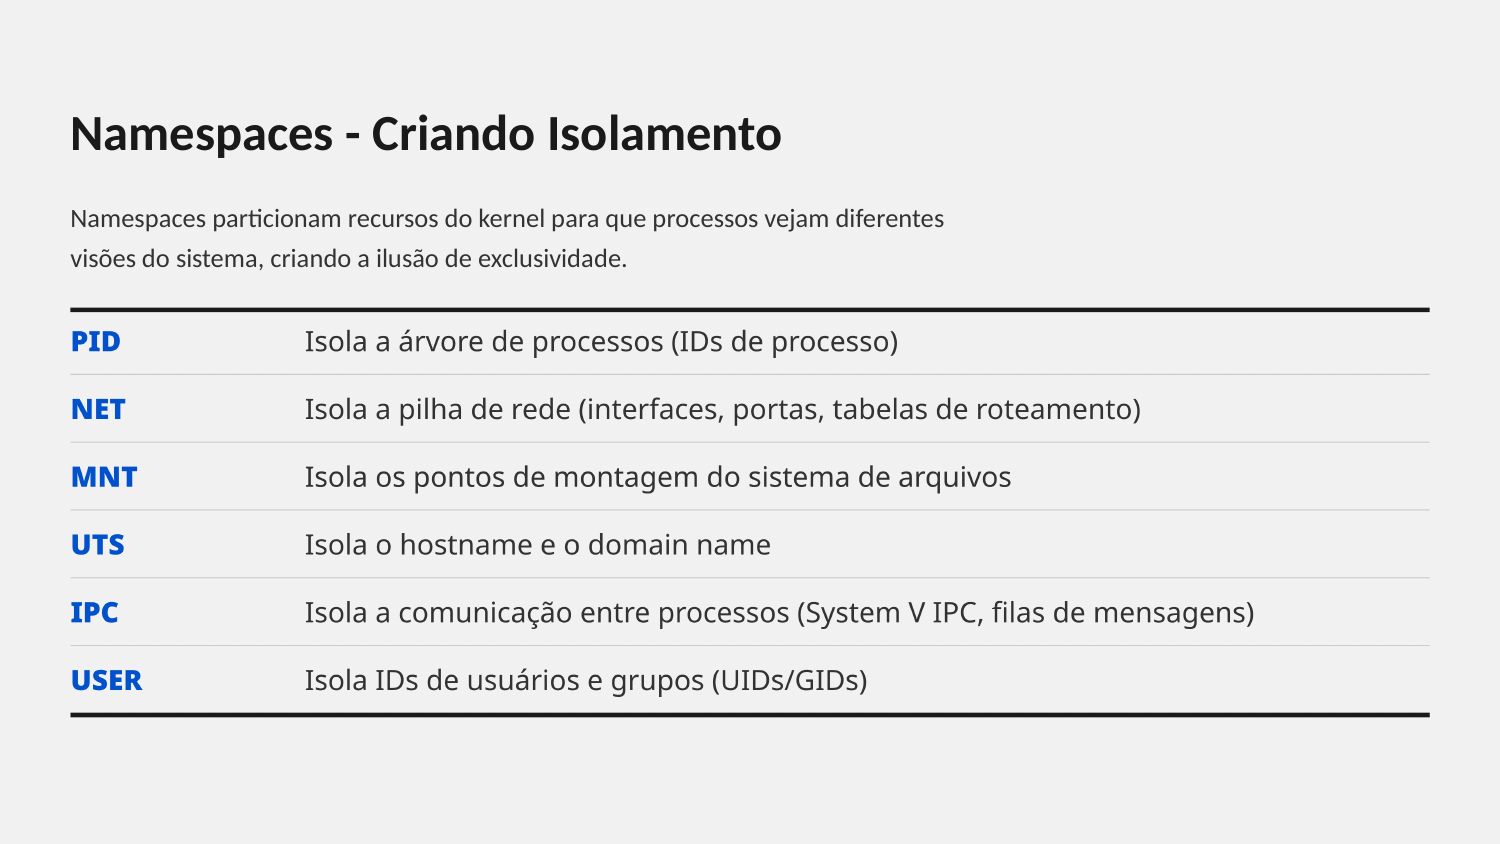

Namespaces - Criando Isolamento
Namespaces particionam recursos do kernel para que processos vejam diferentes visões do sistema, criando a ilusão de exclusividade.